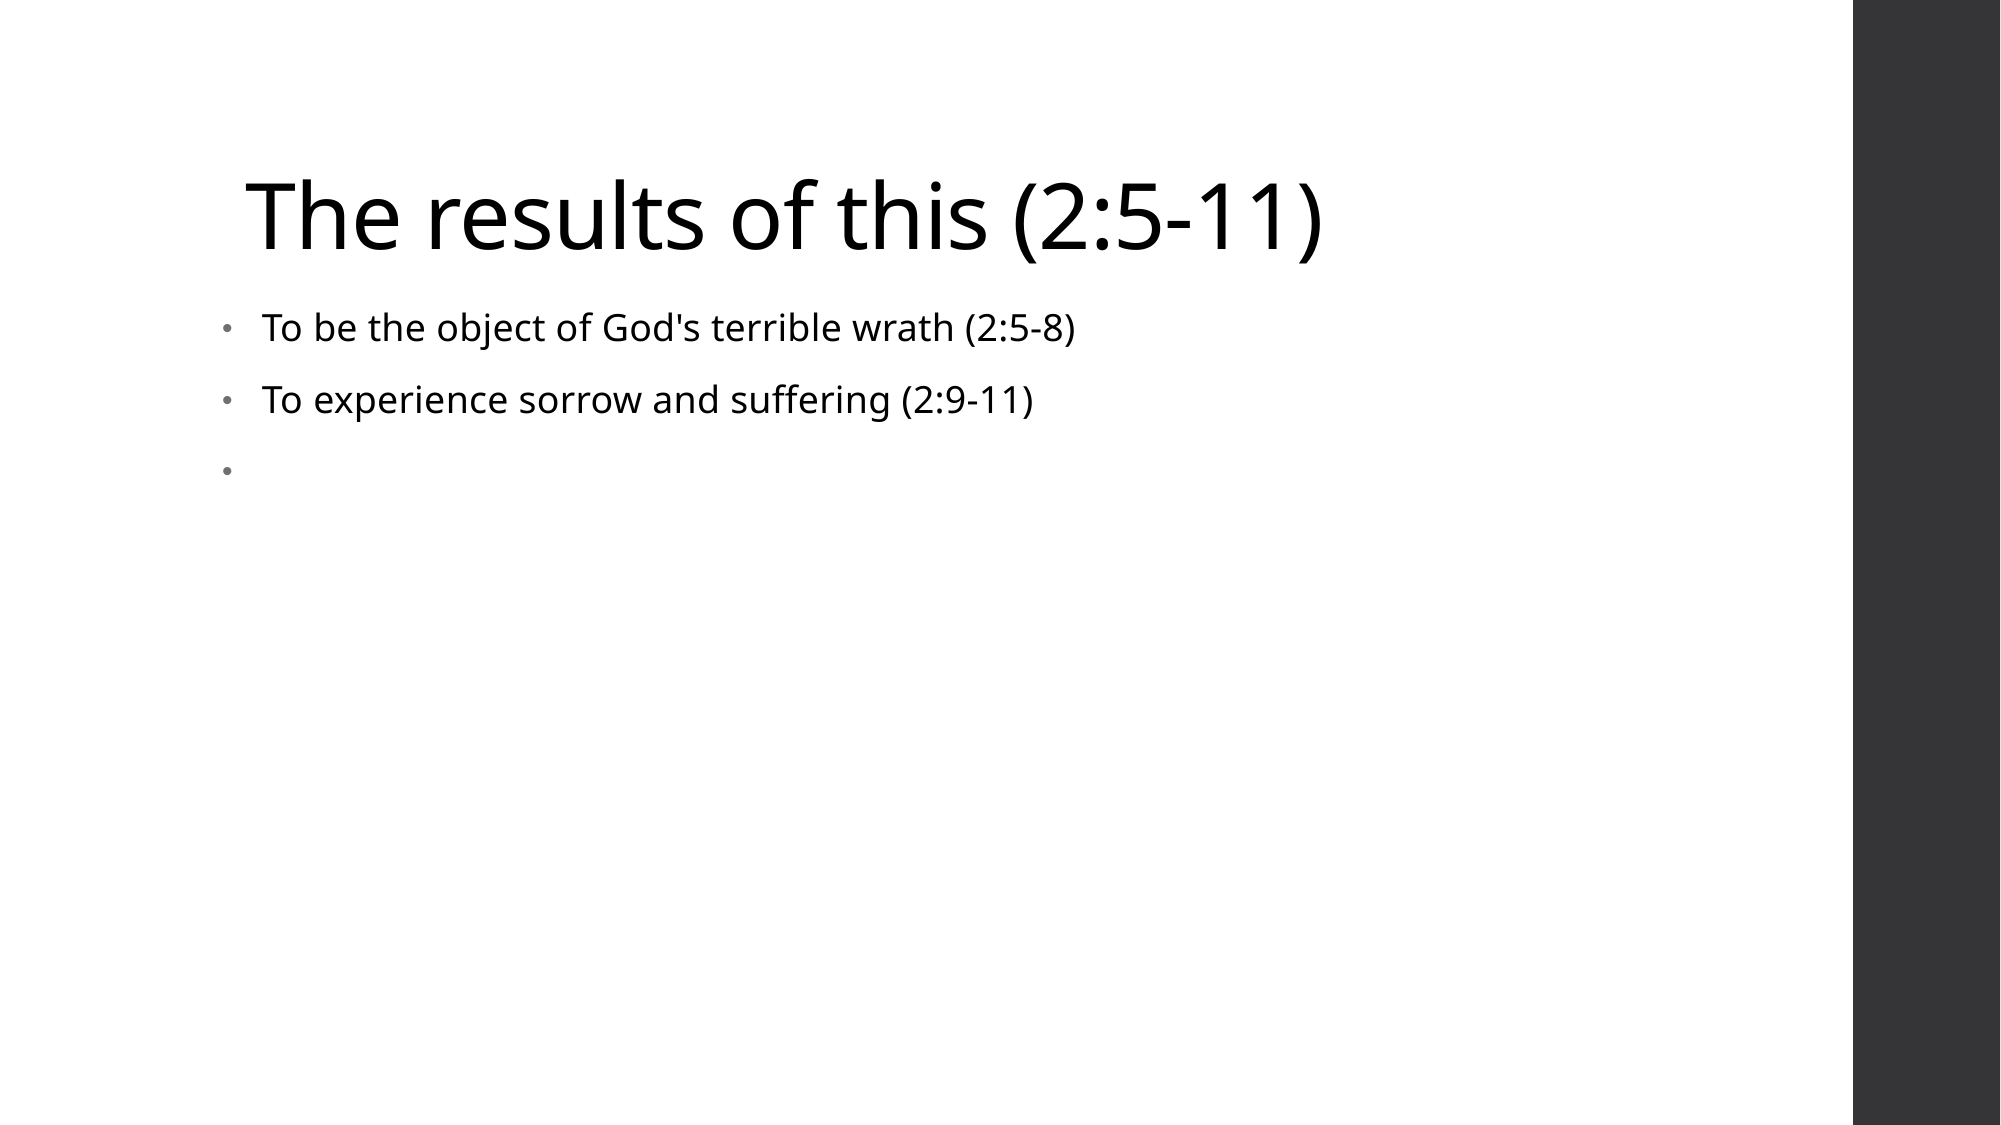

# The results of this (2:5-11)
 To be the object of God's terrible wrath (2:5-8)
 To experience sorrow and suffering (2:9-11)